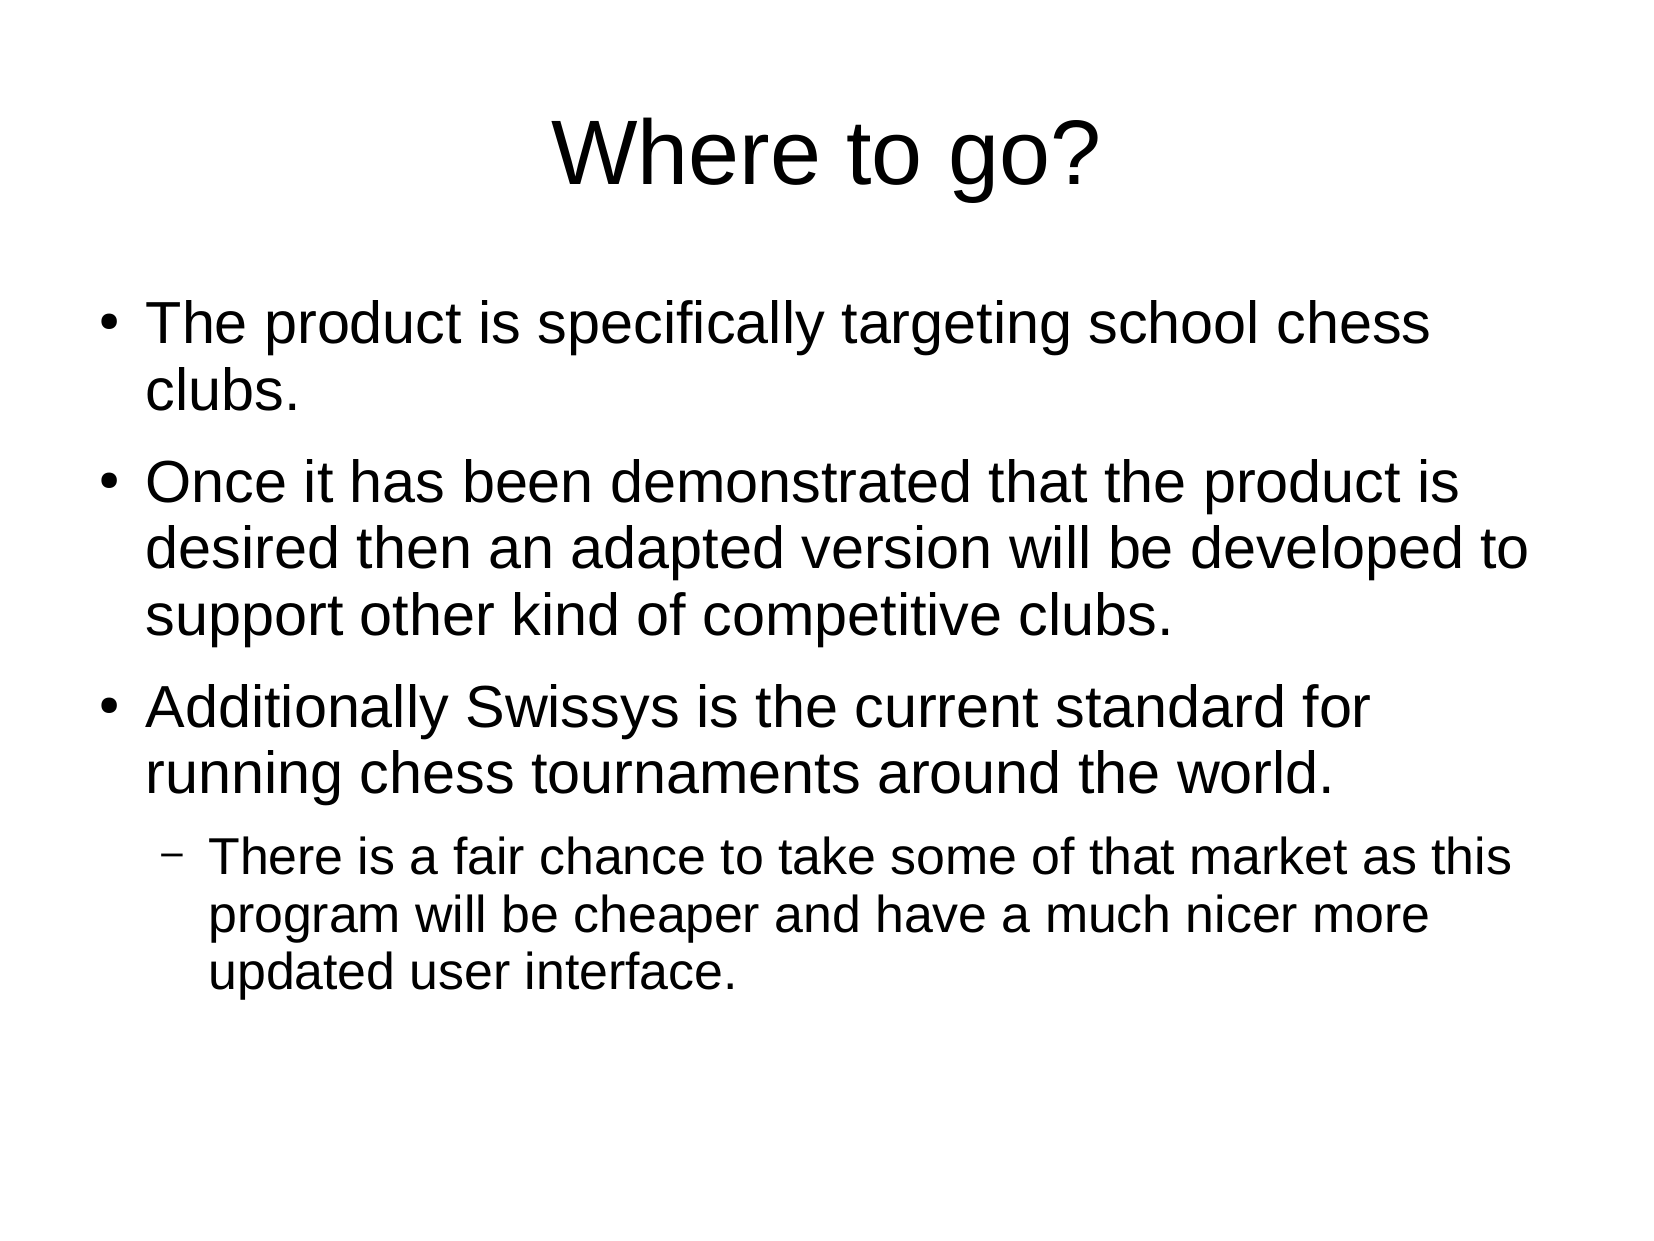

# Where to go?
The product is specifically targeting school chess clubs.
Once it has been demonstrated that the product is desired then an adapted version will be developed to support other kind of competitive clubs.
Additionally Swissys is the current standard for running chess tournaments around the world.
There is a fair chance to take some of that market as this program will be cheaper and have a much nicer more updated user interface.